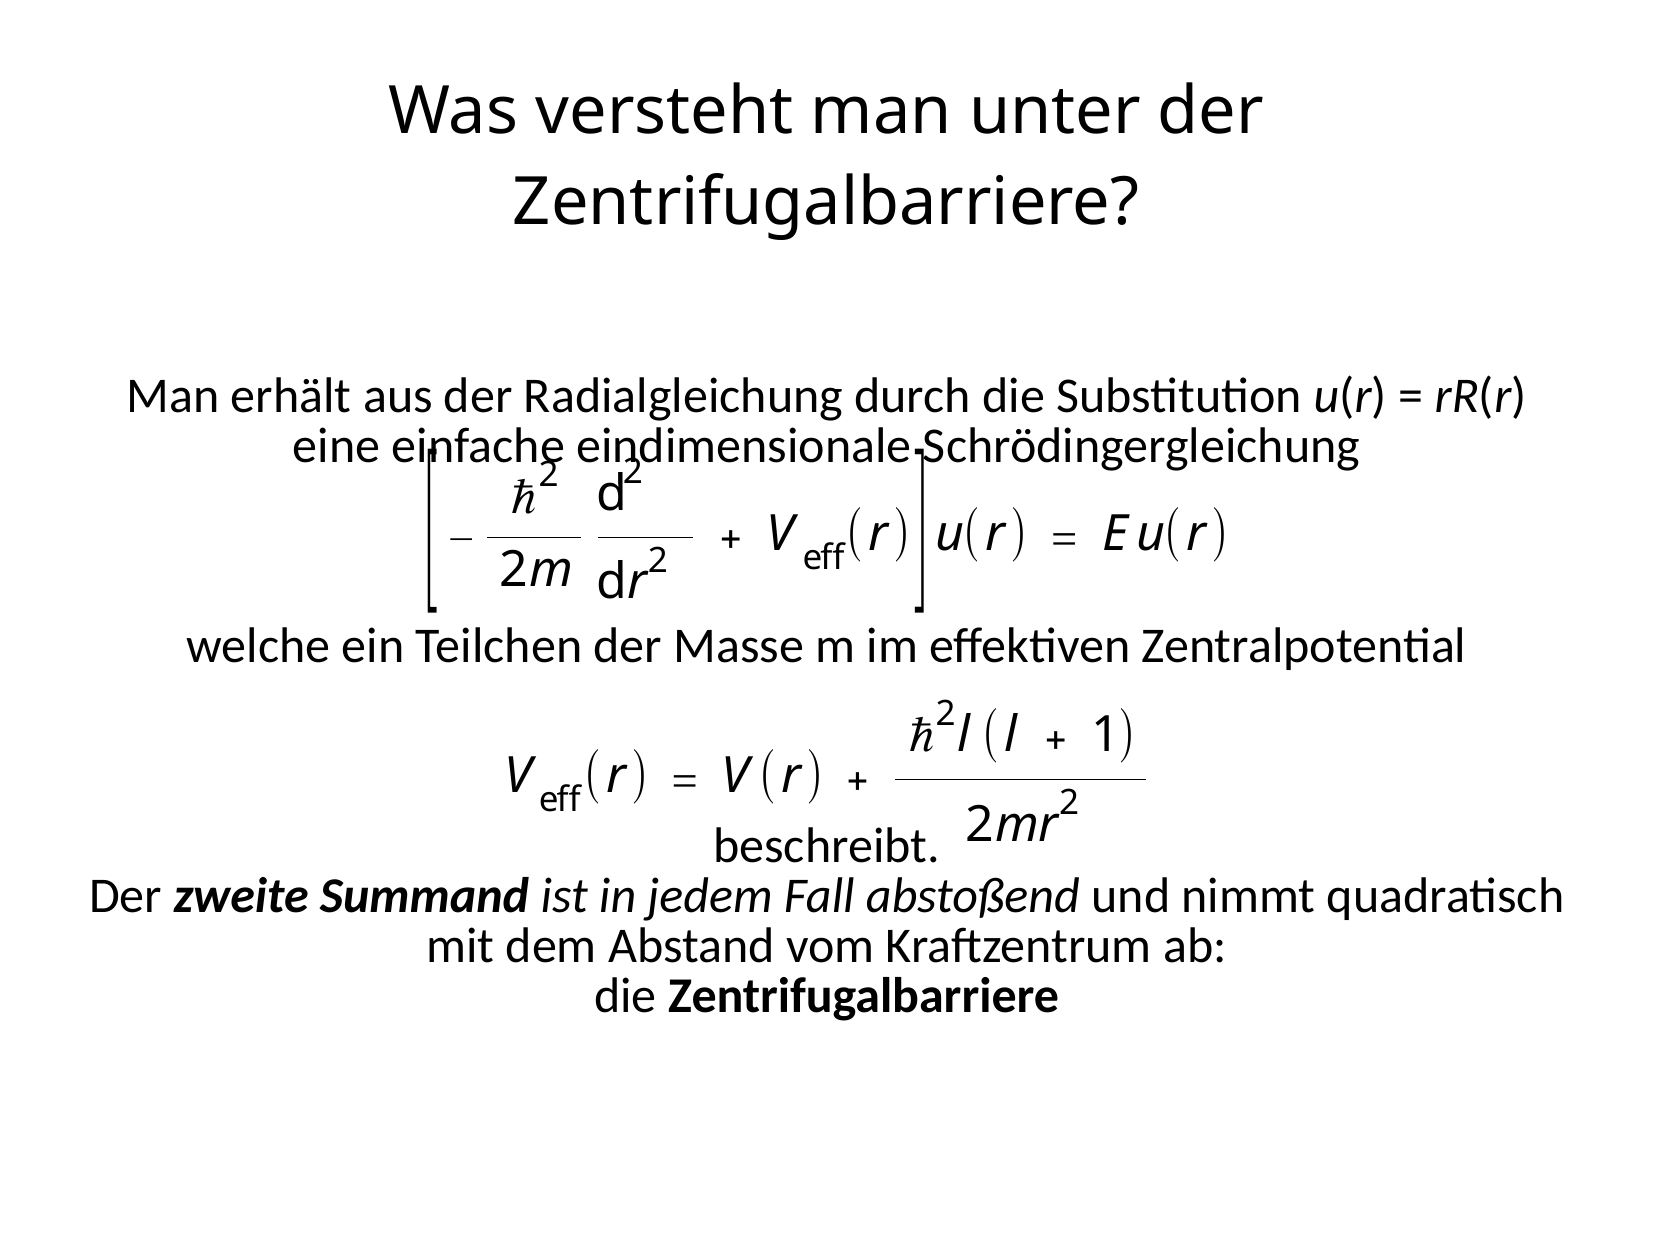

# Was versteht man unter der Zentrifugalbarriere?
Man erhält aus der Radialgleichung durch die Substitution u(r) = rR(r) eine einfache eindimensionale Schrödingergleichung
welche ein Teilchen der Masse m im effektiven Zentralpotential
beschreibt.
Der zweite Summand ist in jedem Fall abstoßend und nimmt quadratisch mit dem Abstand vom Kraftzentrum ab:
die Zentrifugalbarriere